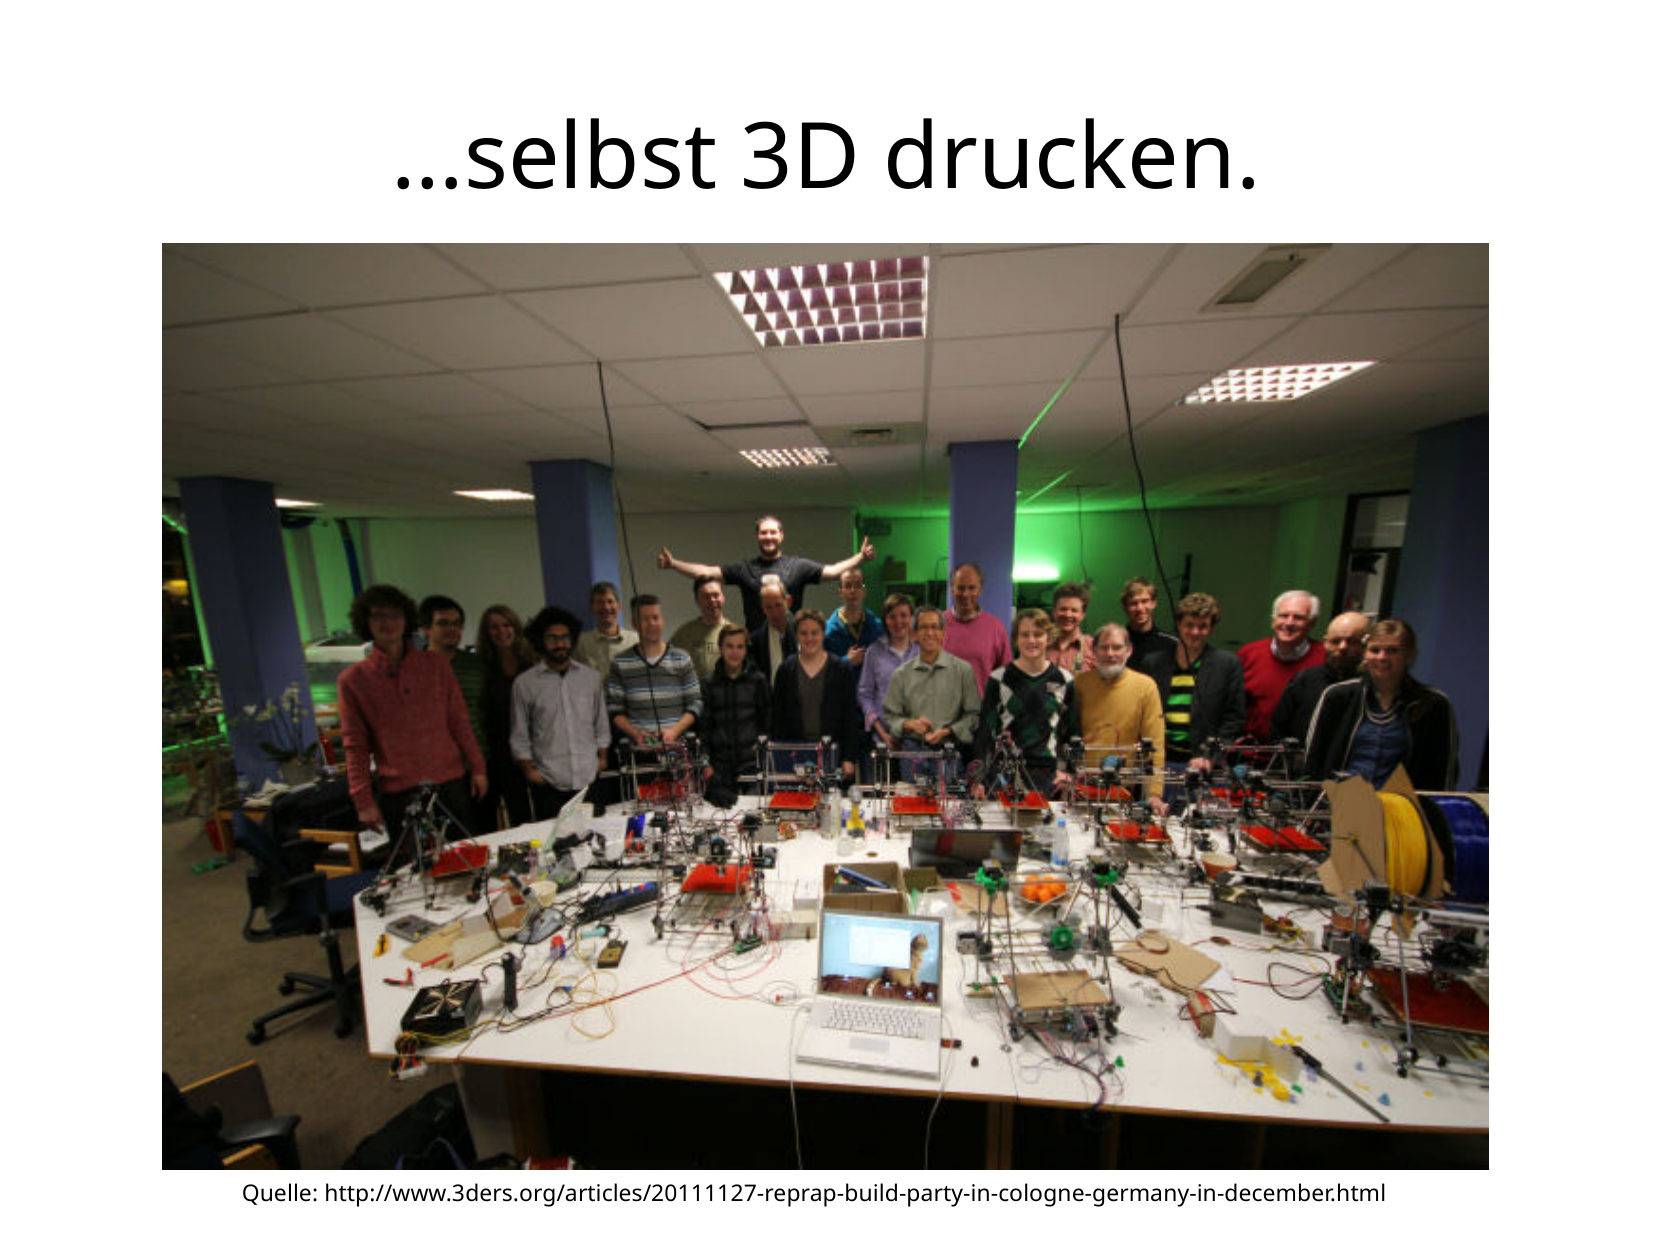

# …selbst 3D drucken.
Quelle: http://www.3ders.org/articles/20111127-reprap-build-party-in-cologne-germany-in-december.html
rohieb, larsan, neo: Selbst 3D drucken
3